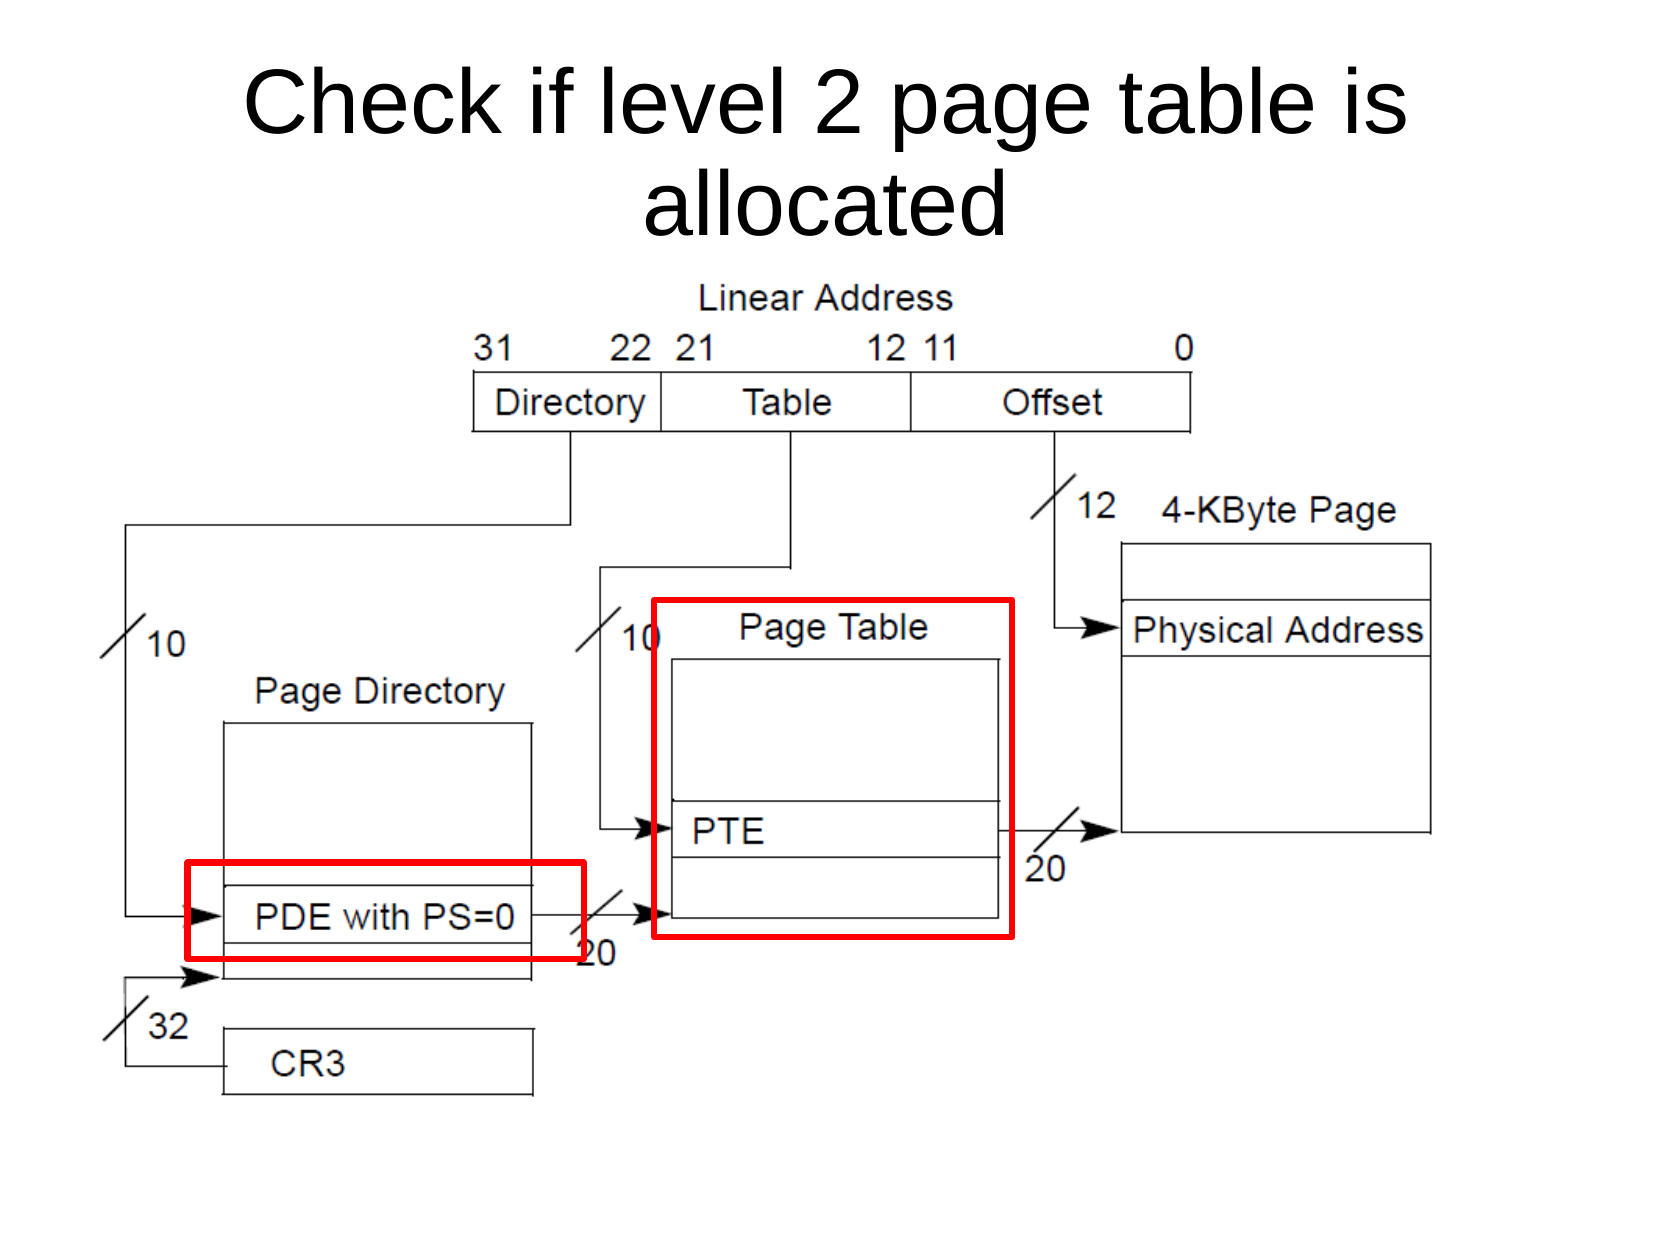

# Check if level 2 page table is allocated